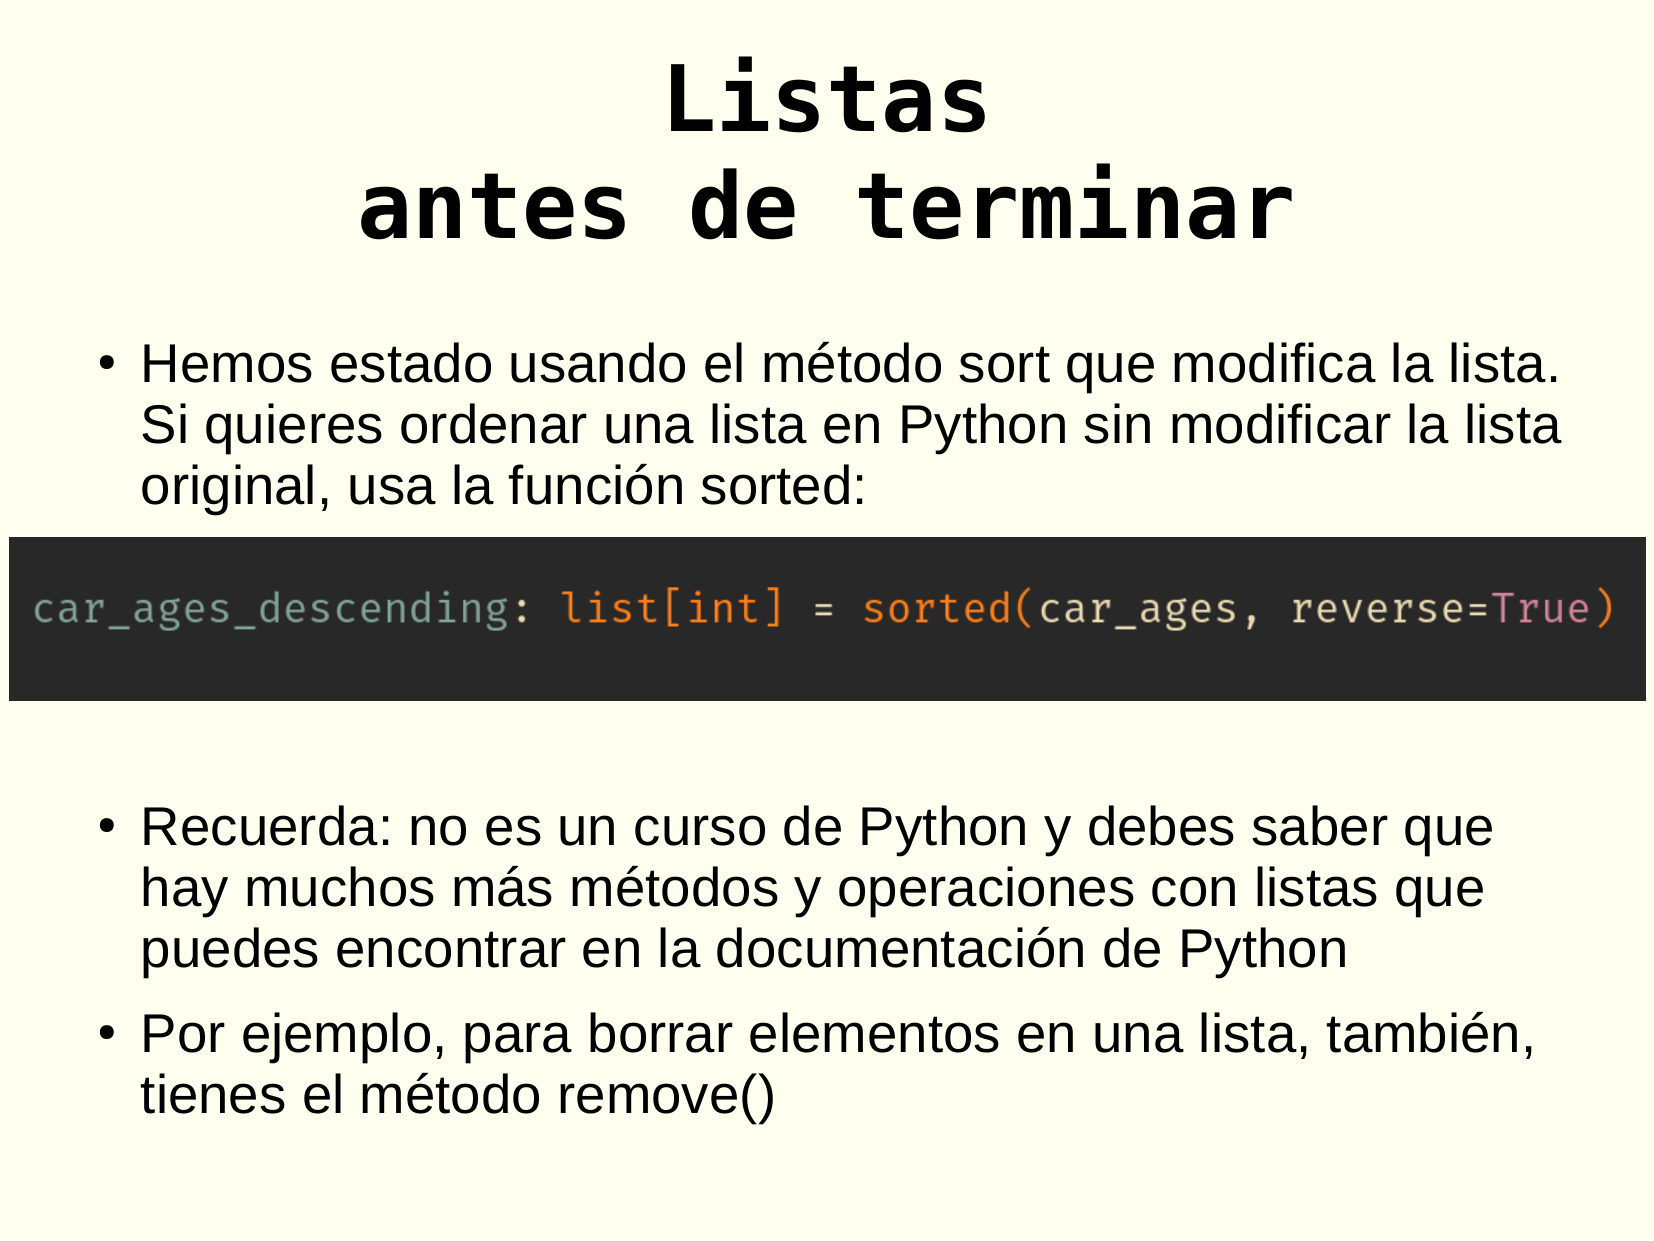

# Listas antes de terminar
Hemos estado usando el método sort que modifica la lista. Si quieres ordenar una lista en Python sin modificar la lista original, usa la función sorted:
Recuerda: no es un curso de Python y debes saber que hay muchos más métodos y operaciones con listas que puedes encontrar en la documentación de Python
Por ejemplo, para borrar elementos en una lista, también, tienes el método remove()